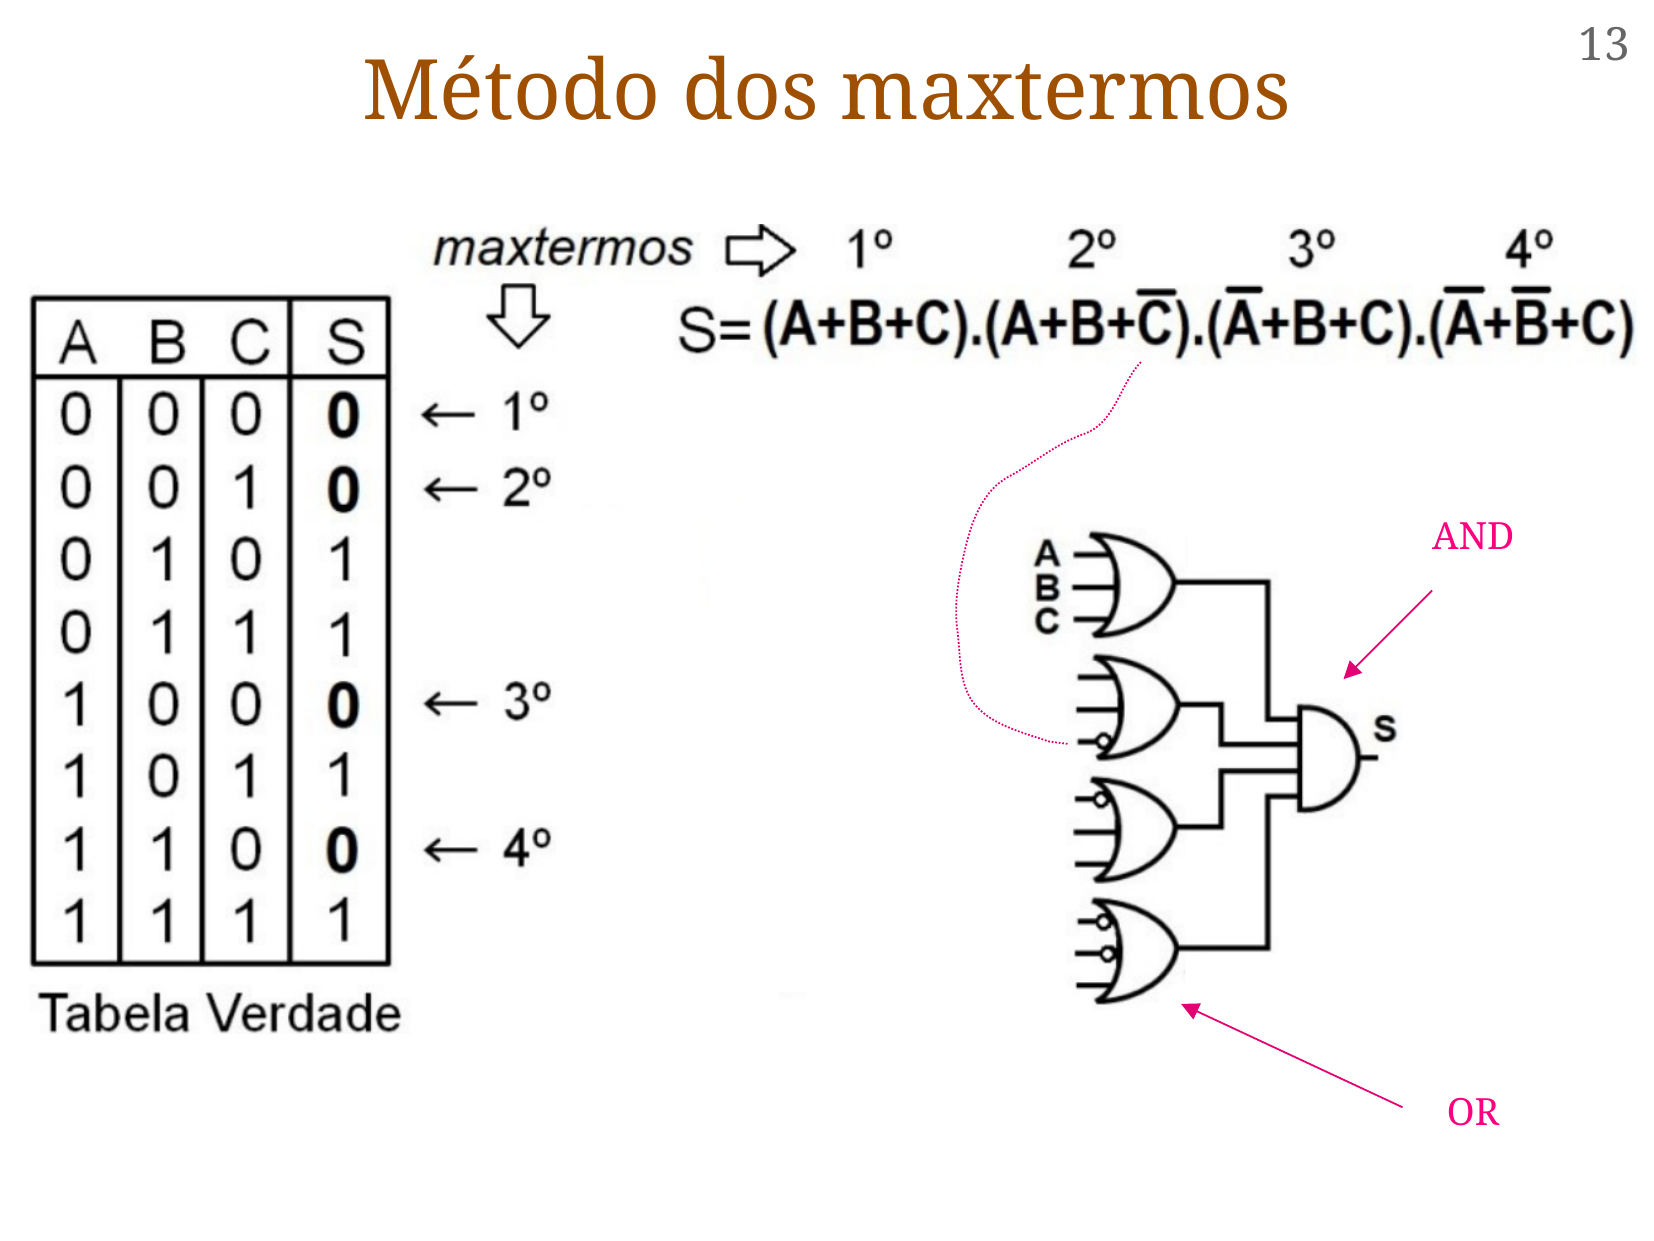

13
# Método dos maxtermos
AND
OR